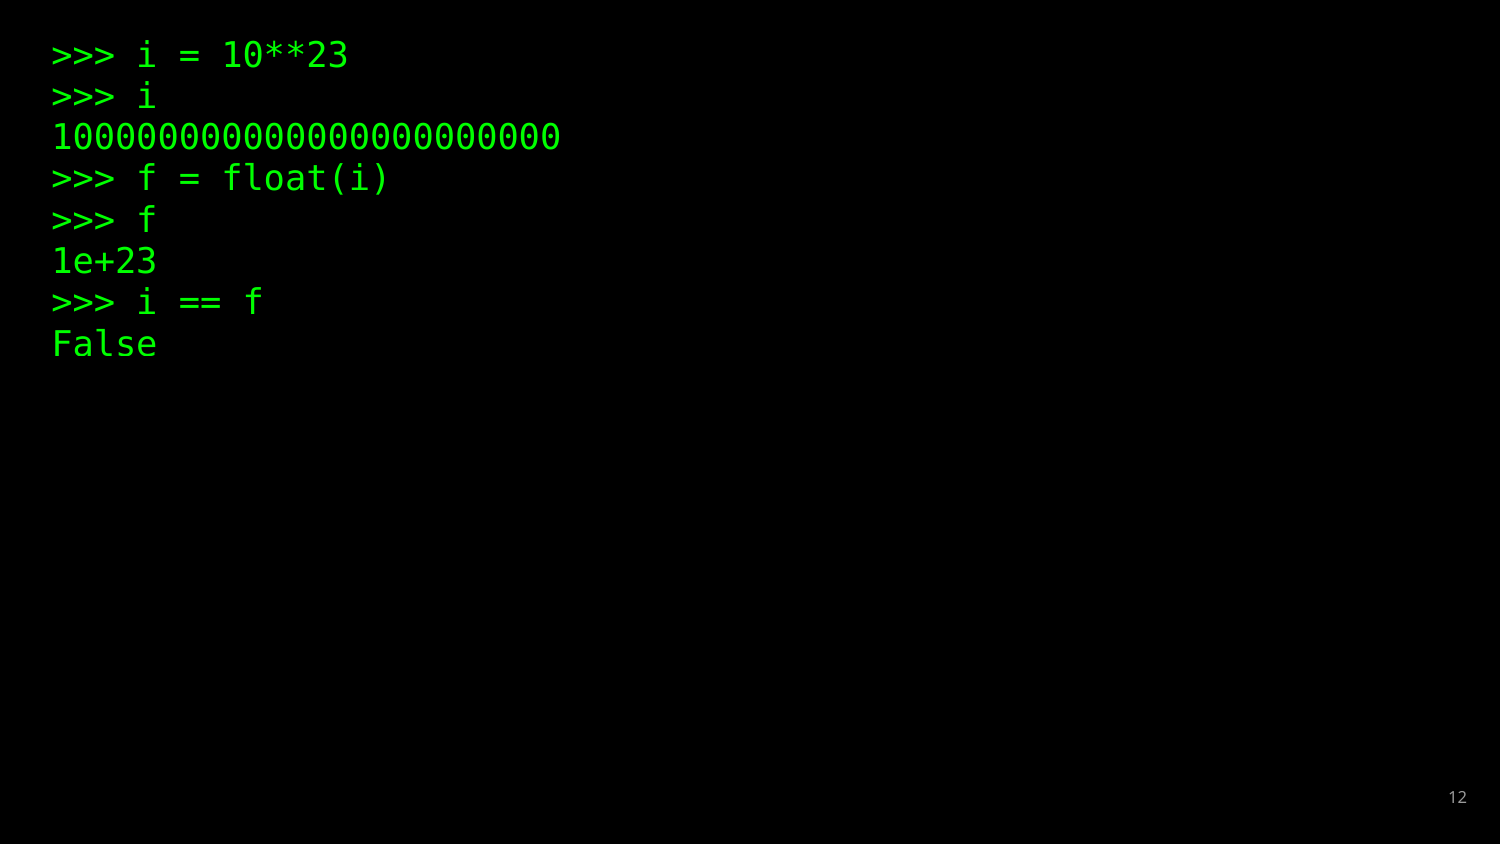

>>> i = 10**23
>>> i
100000000000000000000000
>>> f = float(i)
>>> f
1e+23
>>> i == f
False
>>> from decimal import Decimal
>>> Decimal(i)
Decimal('100000000000000000000000')
>>> Decimal(f)
Decimal('99999999999999991611392')
>>> i | 2
100000000000000000000002
>>> f | 2
Traceback (most recent call last):
 File "<stdin>", line 1, in <module>
TypeError: unsupported operand type(s) for |: 'float' and 'int'
12